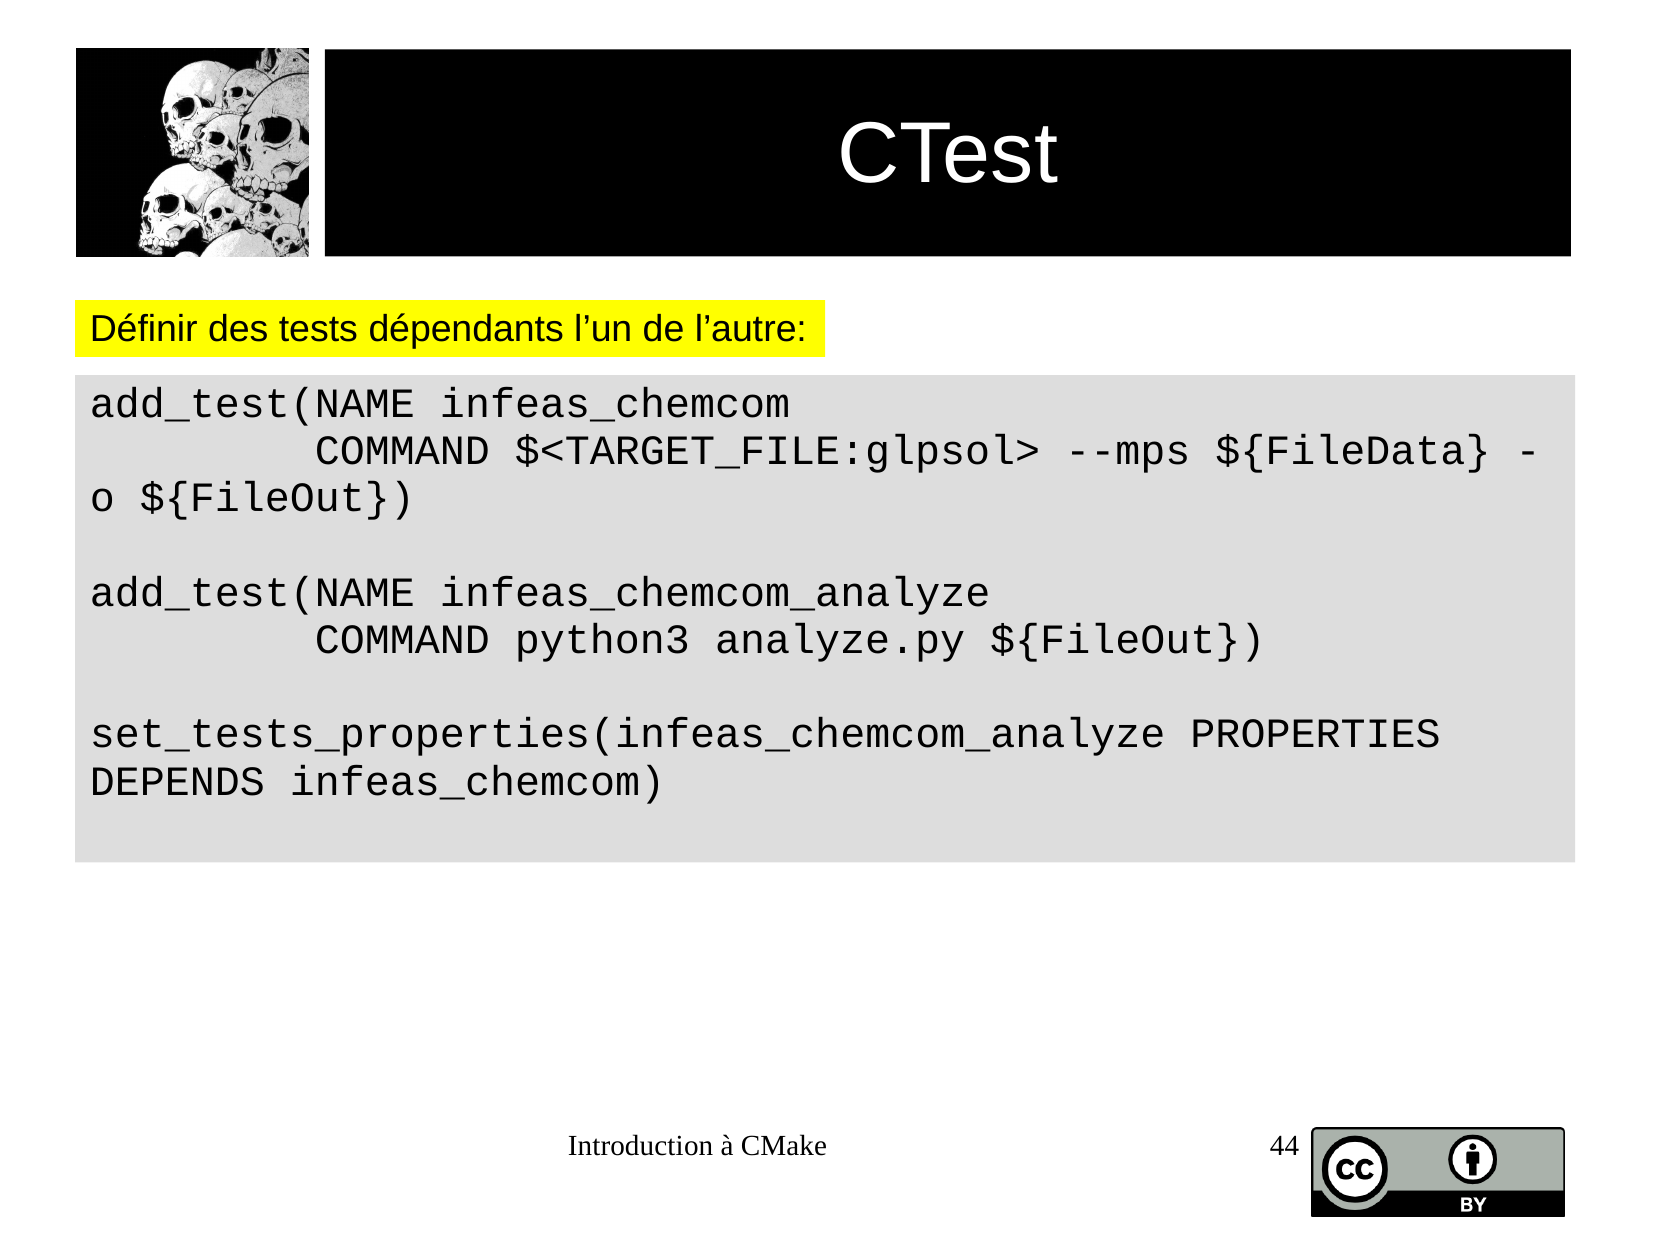

# CTest
Définir des tests dépendants l’un de l’autre:
add_test(NAME infeas_chemcom
 COMMAND $<TARGET_FILE:glpsol> --mps ${FileData} -o ${FileOut})
add_test(NAME infeas_chemcom_analyze
 COMMAND python3 analyze.py ${FileOut})
set_tests_properties(infeas_chemcom_analyze PROPERTIES DEPENDS infeas_chemcom)
Introduction à CMake
44